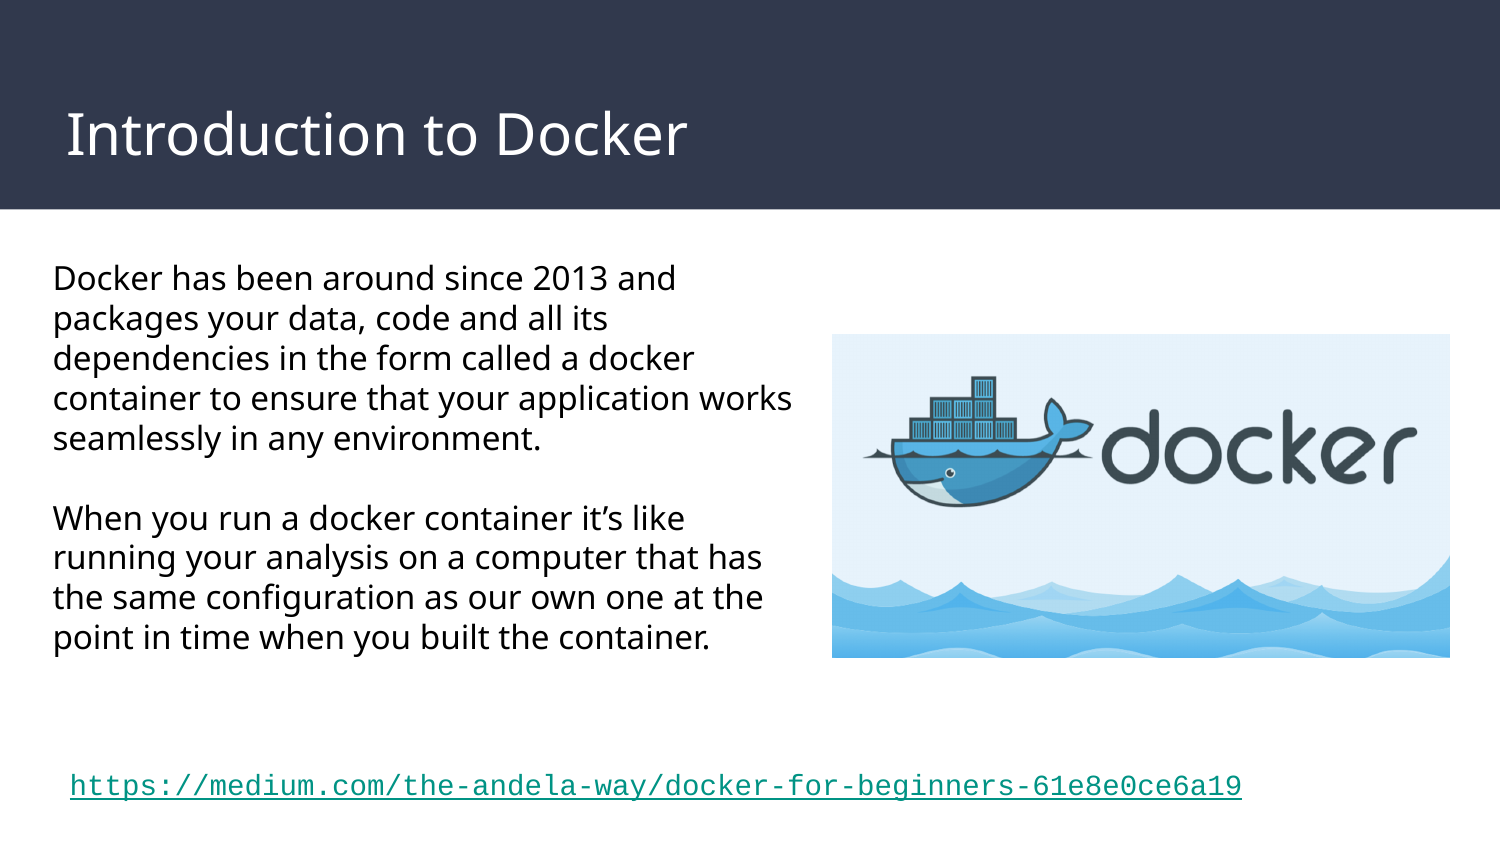

# Introduction to Docker
Docker has been around since 2013 and packages your data, code and all its dependencies in the form called a docker container to ensure that your application works seamlessly in any environment.
When you run a docker container it’s like running your analysis on a computer that has the same configuration as our own one at the point in time when you built the container.
https://medium.com/the-andela-way/docker-for-beginners-61e8e0ce6a19